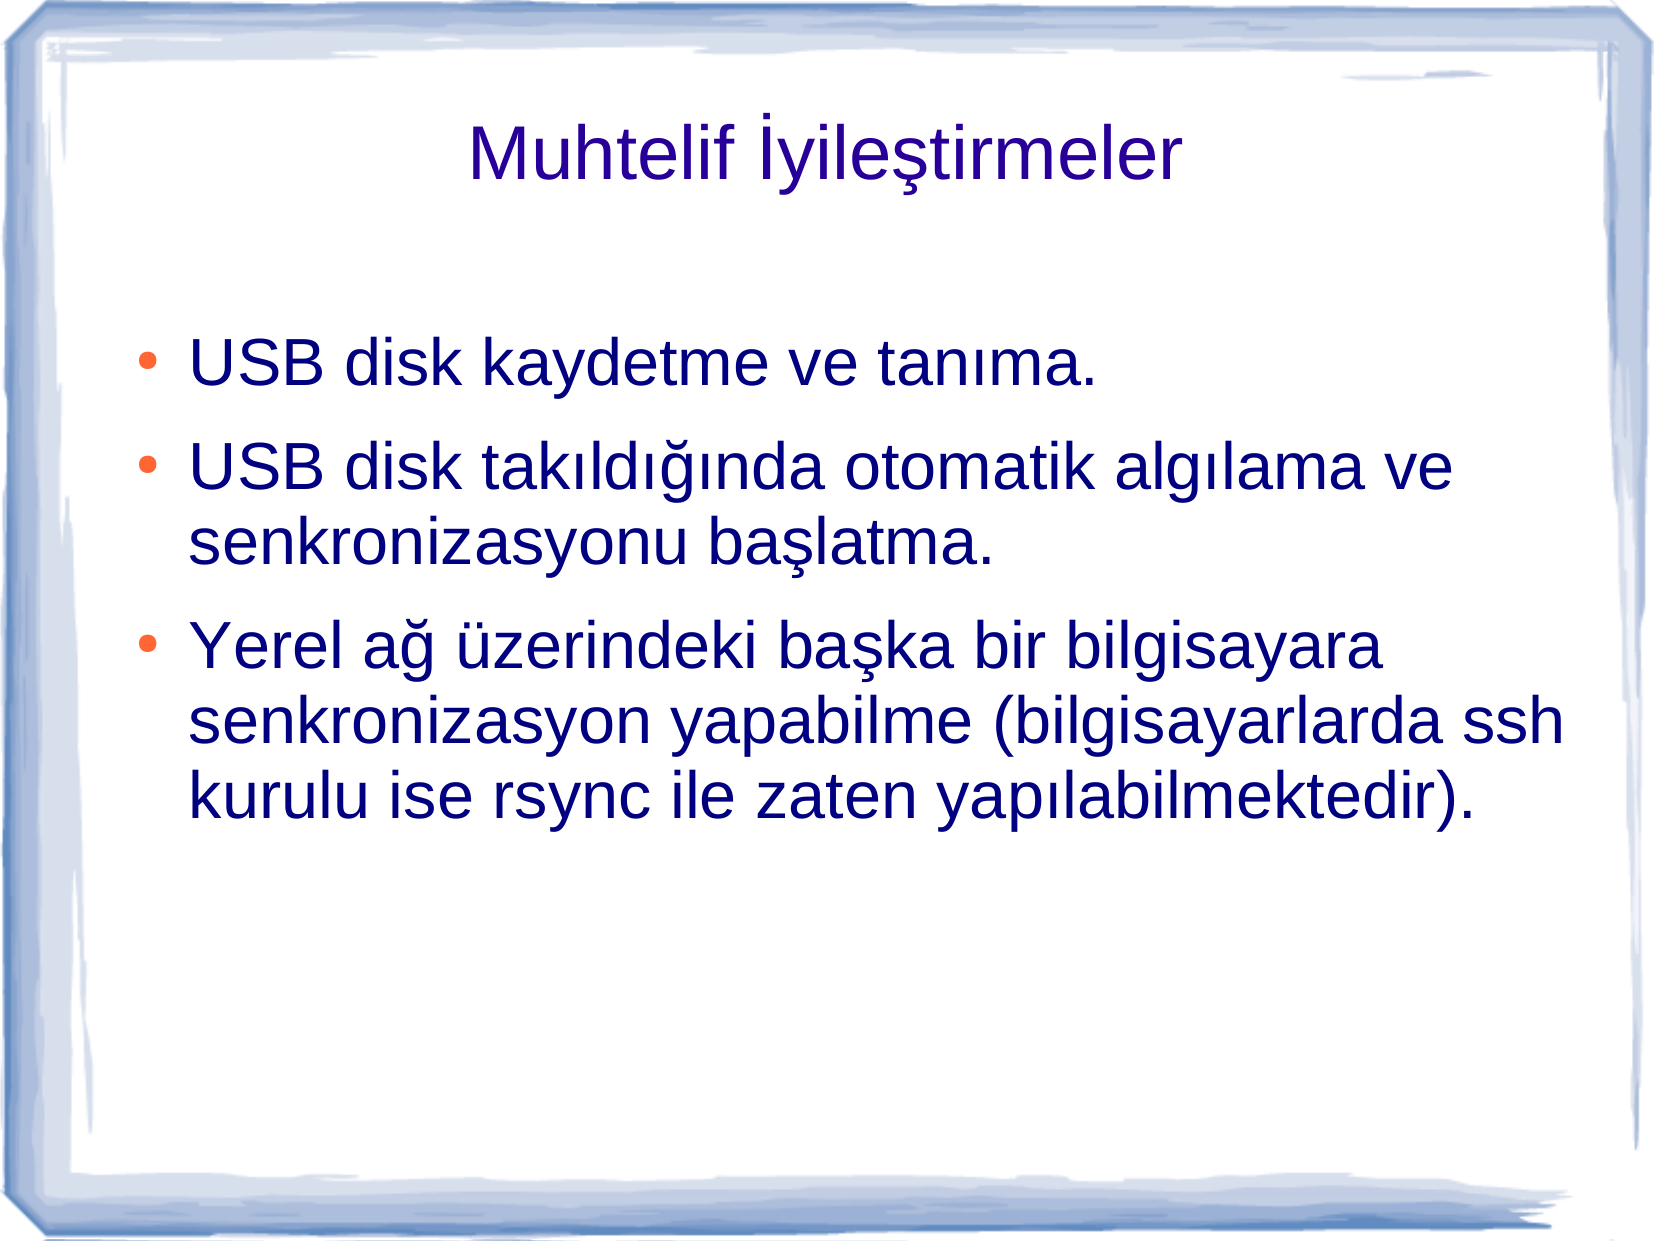

# Muhtelif İyileştirmeler
USB disk kaydetme ve tanıma.
USB disk takıldığında otomatik algılama ve senkronizasyonu başlatma.
Yerel ağ üzerindeki başka bir bilgisayara senkronizasyon yapabilme (bilgisayarlarda ssh kurulu ise rsync ile zaten yapılabilmektedir).